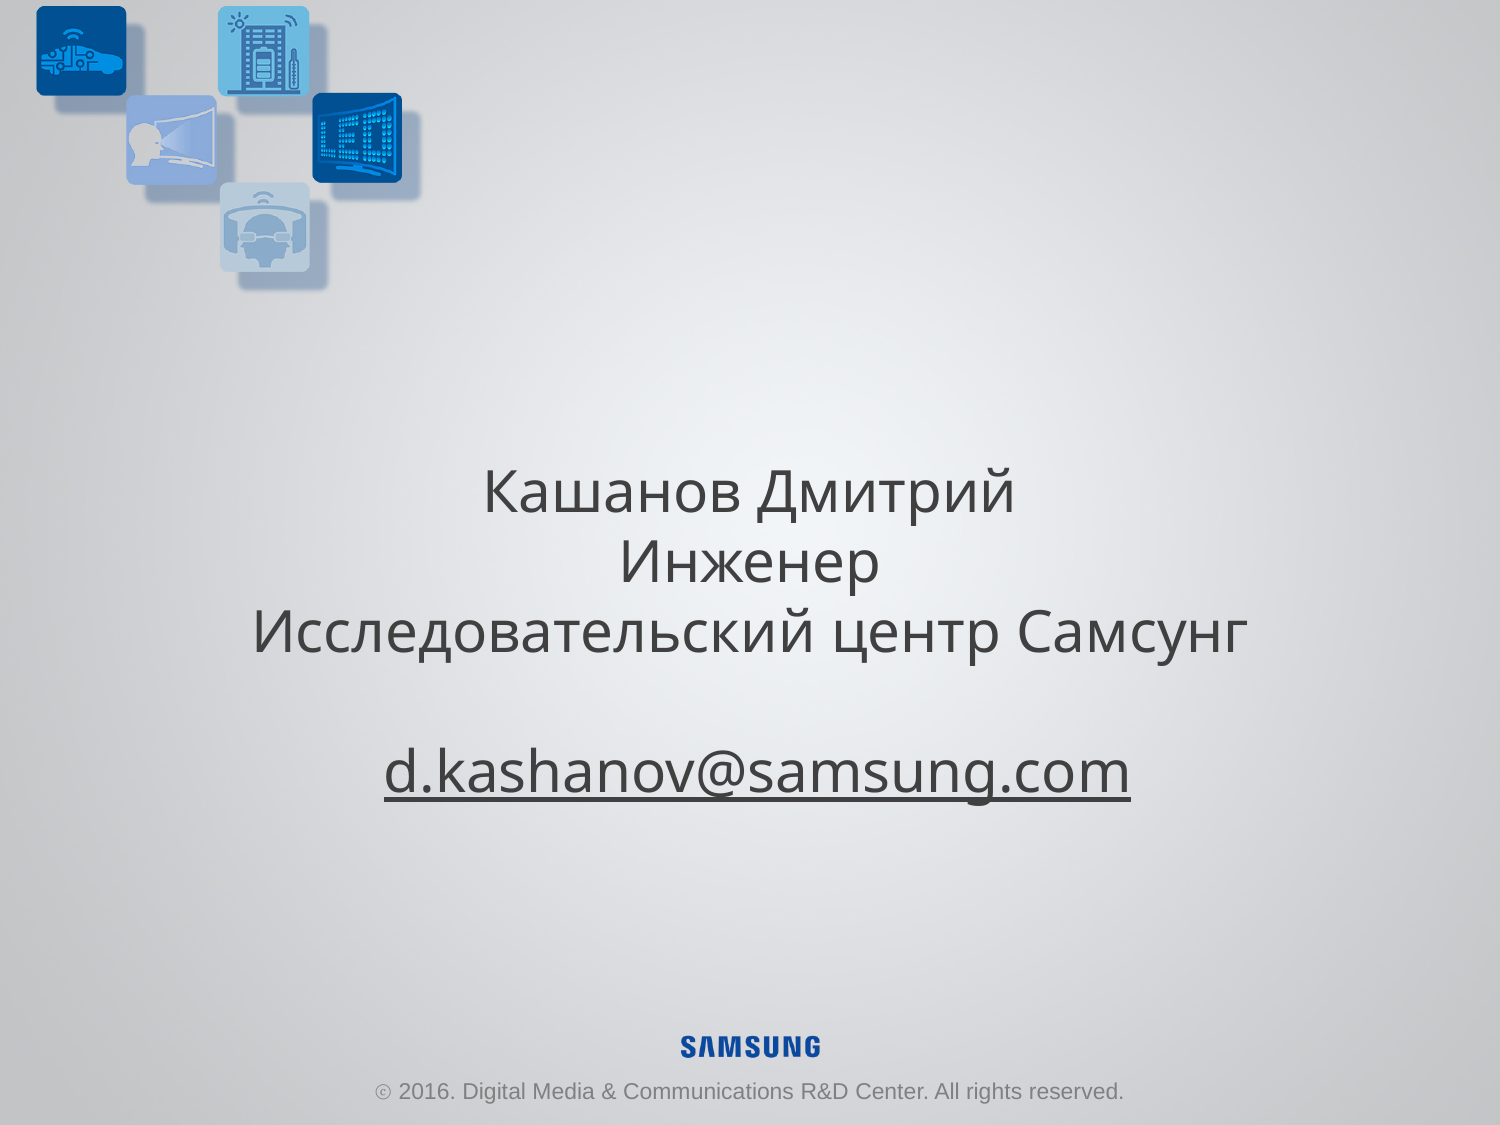

# Кашанов Дмитрий Инженер Исследовательский центр Самсунг d.kashanov@samsung.com